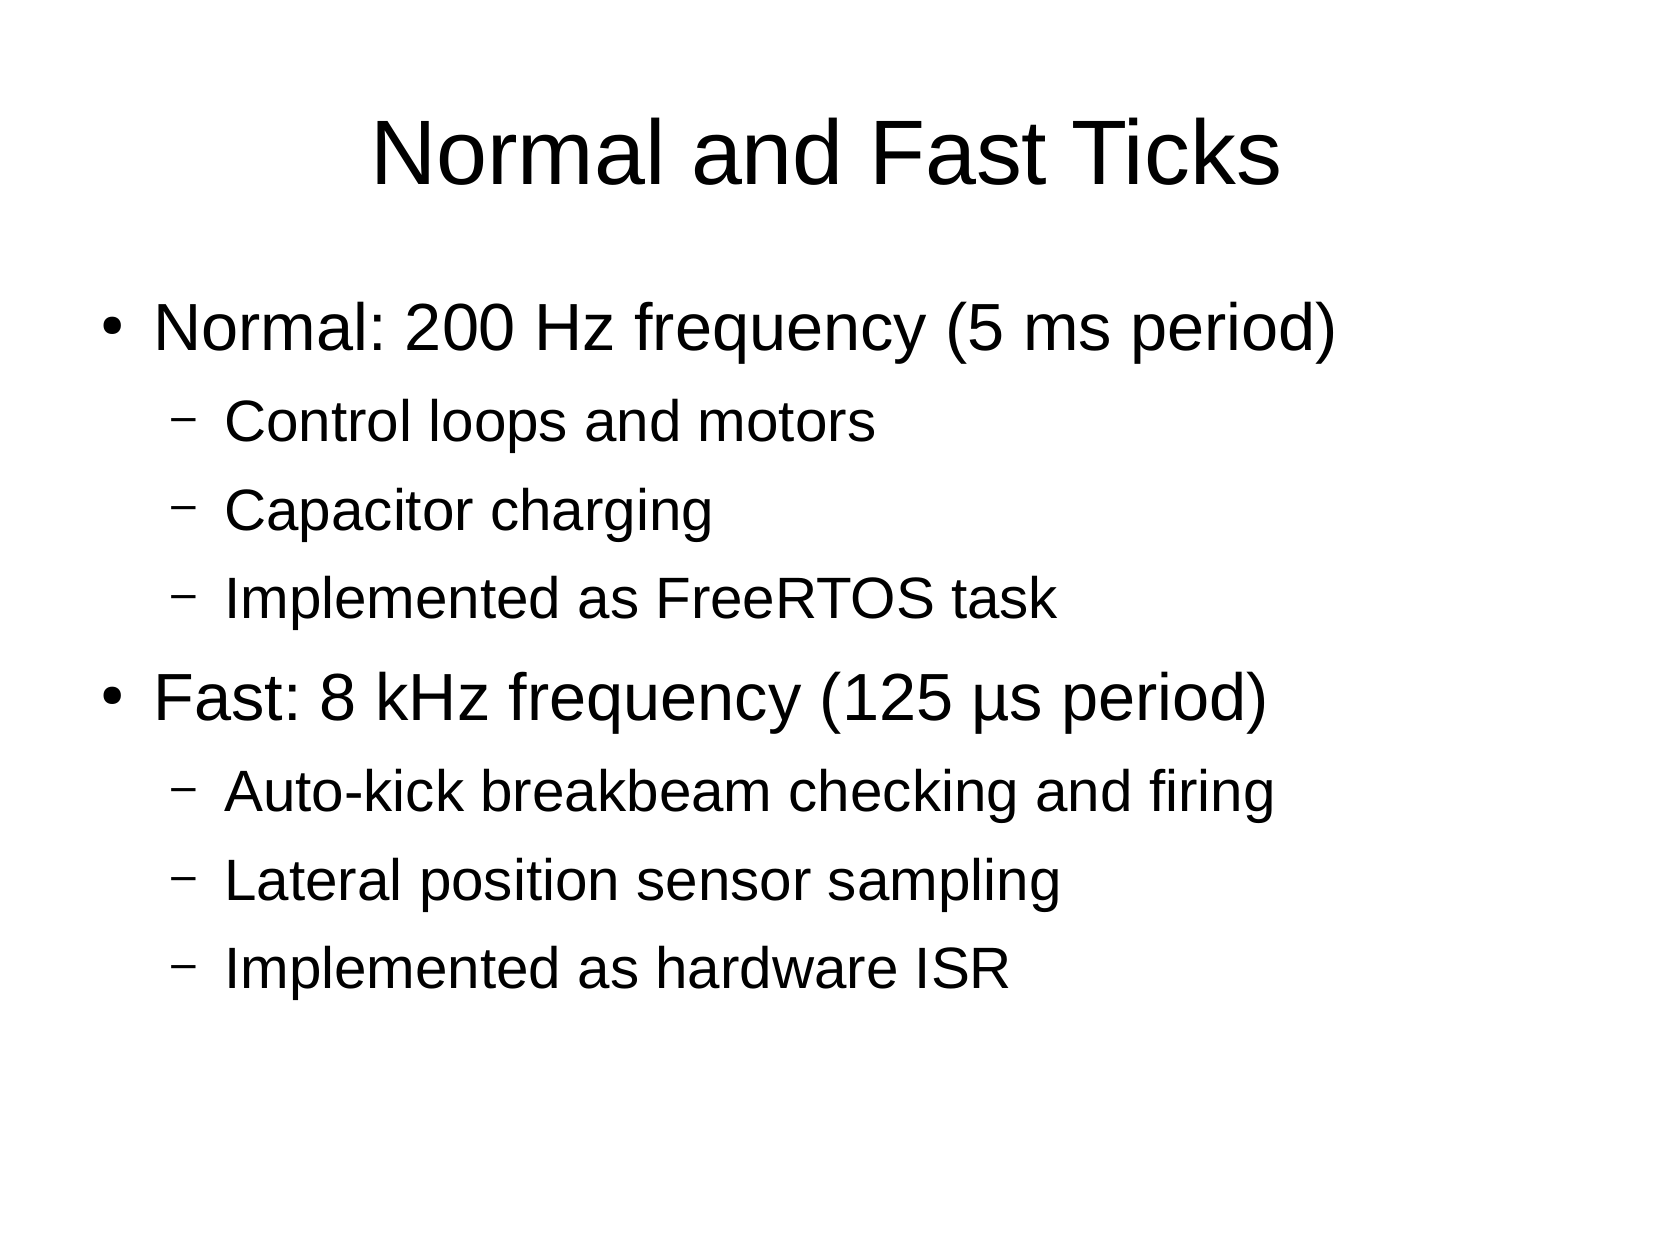

# Normal and Fast Ticks
Normal: 200 Hz frequency (5 ms period)
Control loops and motors
Capacitor charging
Implemented as FreeRTOS task
Fast: 8 kHz frequency (125 µs period)
Auto-kick breakbeam checking and firing
Lateral position sensor sampling
Implemented as hardware ISR